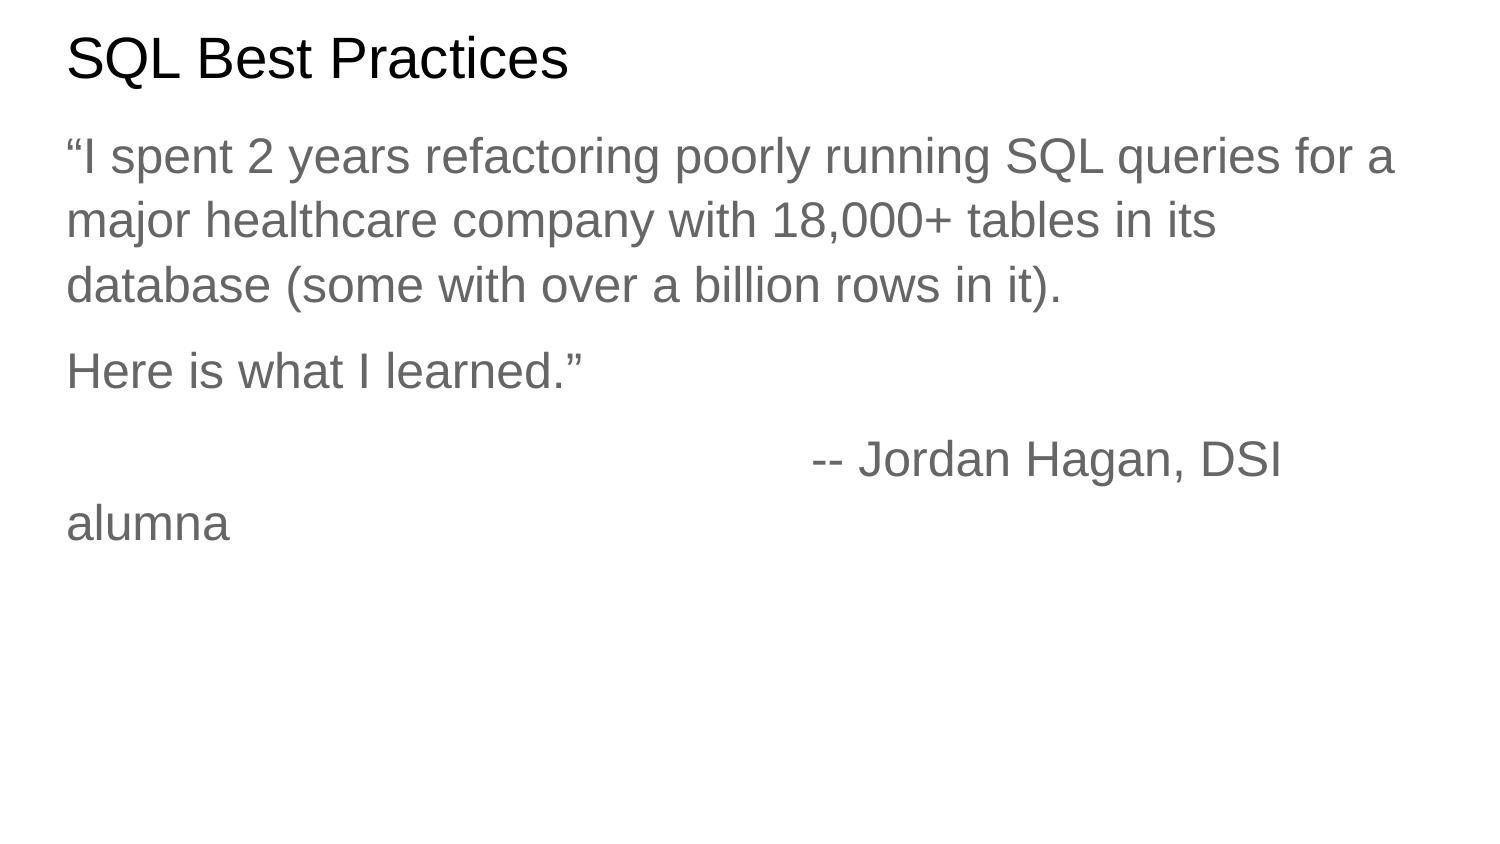

# SQL Best Practices
“I spent 2 years refactoring poorly running SQL queries for a major healthcare company with 18,000+ tables in its database (some with over a billion rows in it).
Here is what I learned.”
									 -- Jordan Hagan, DSI alumna